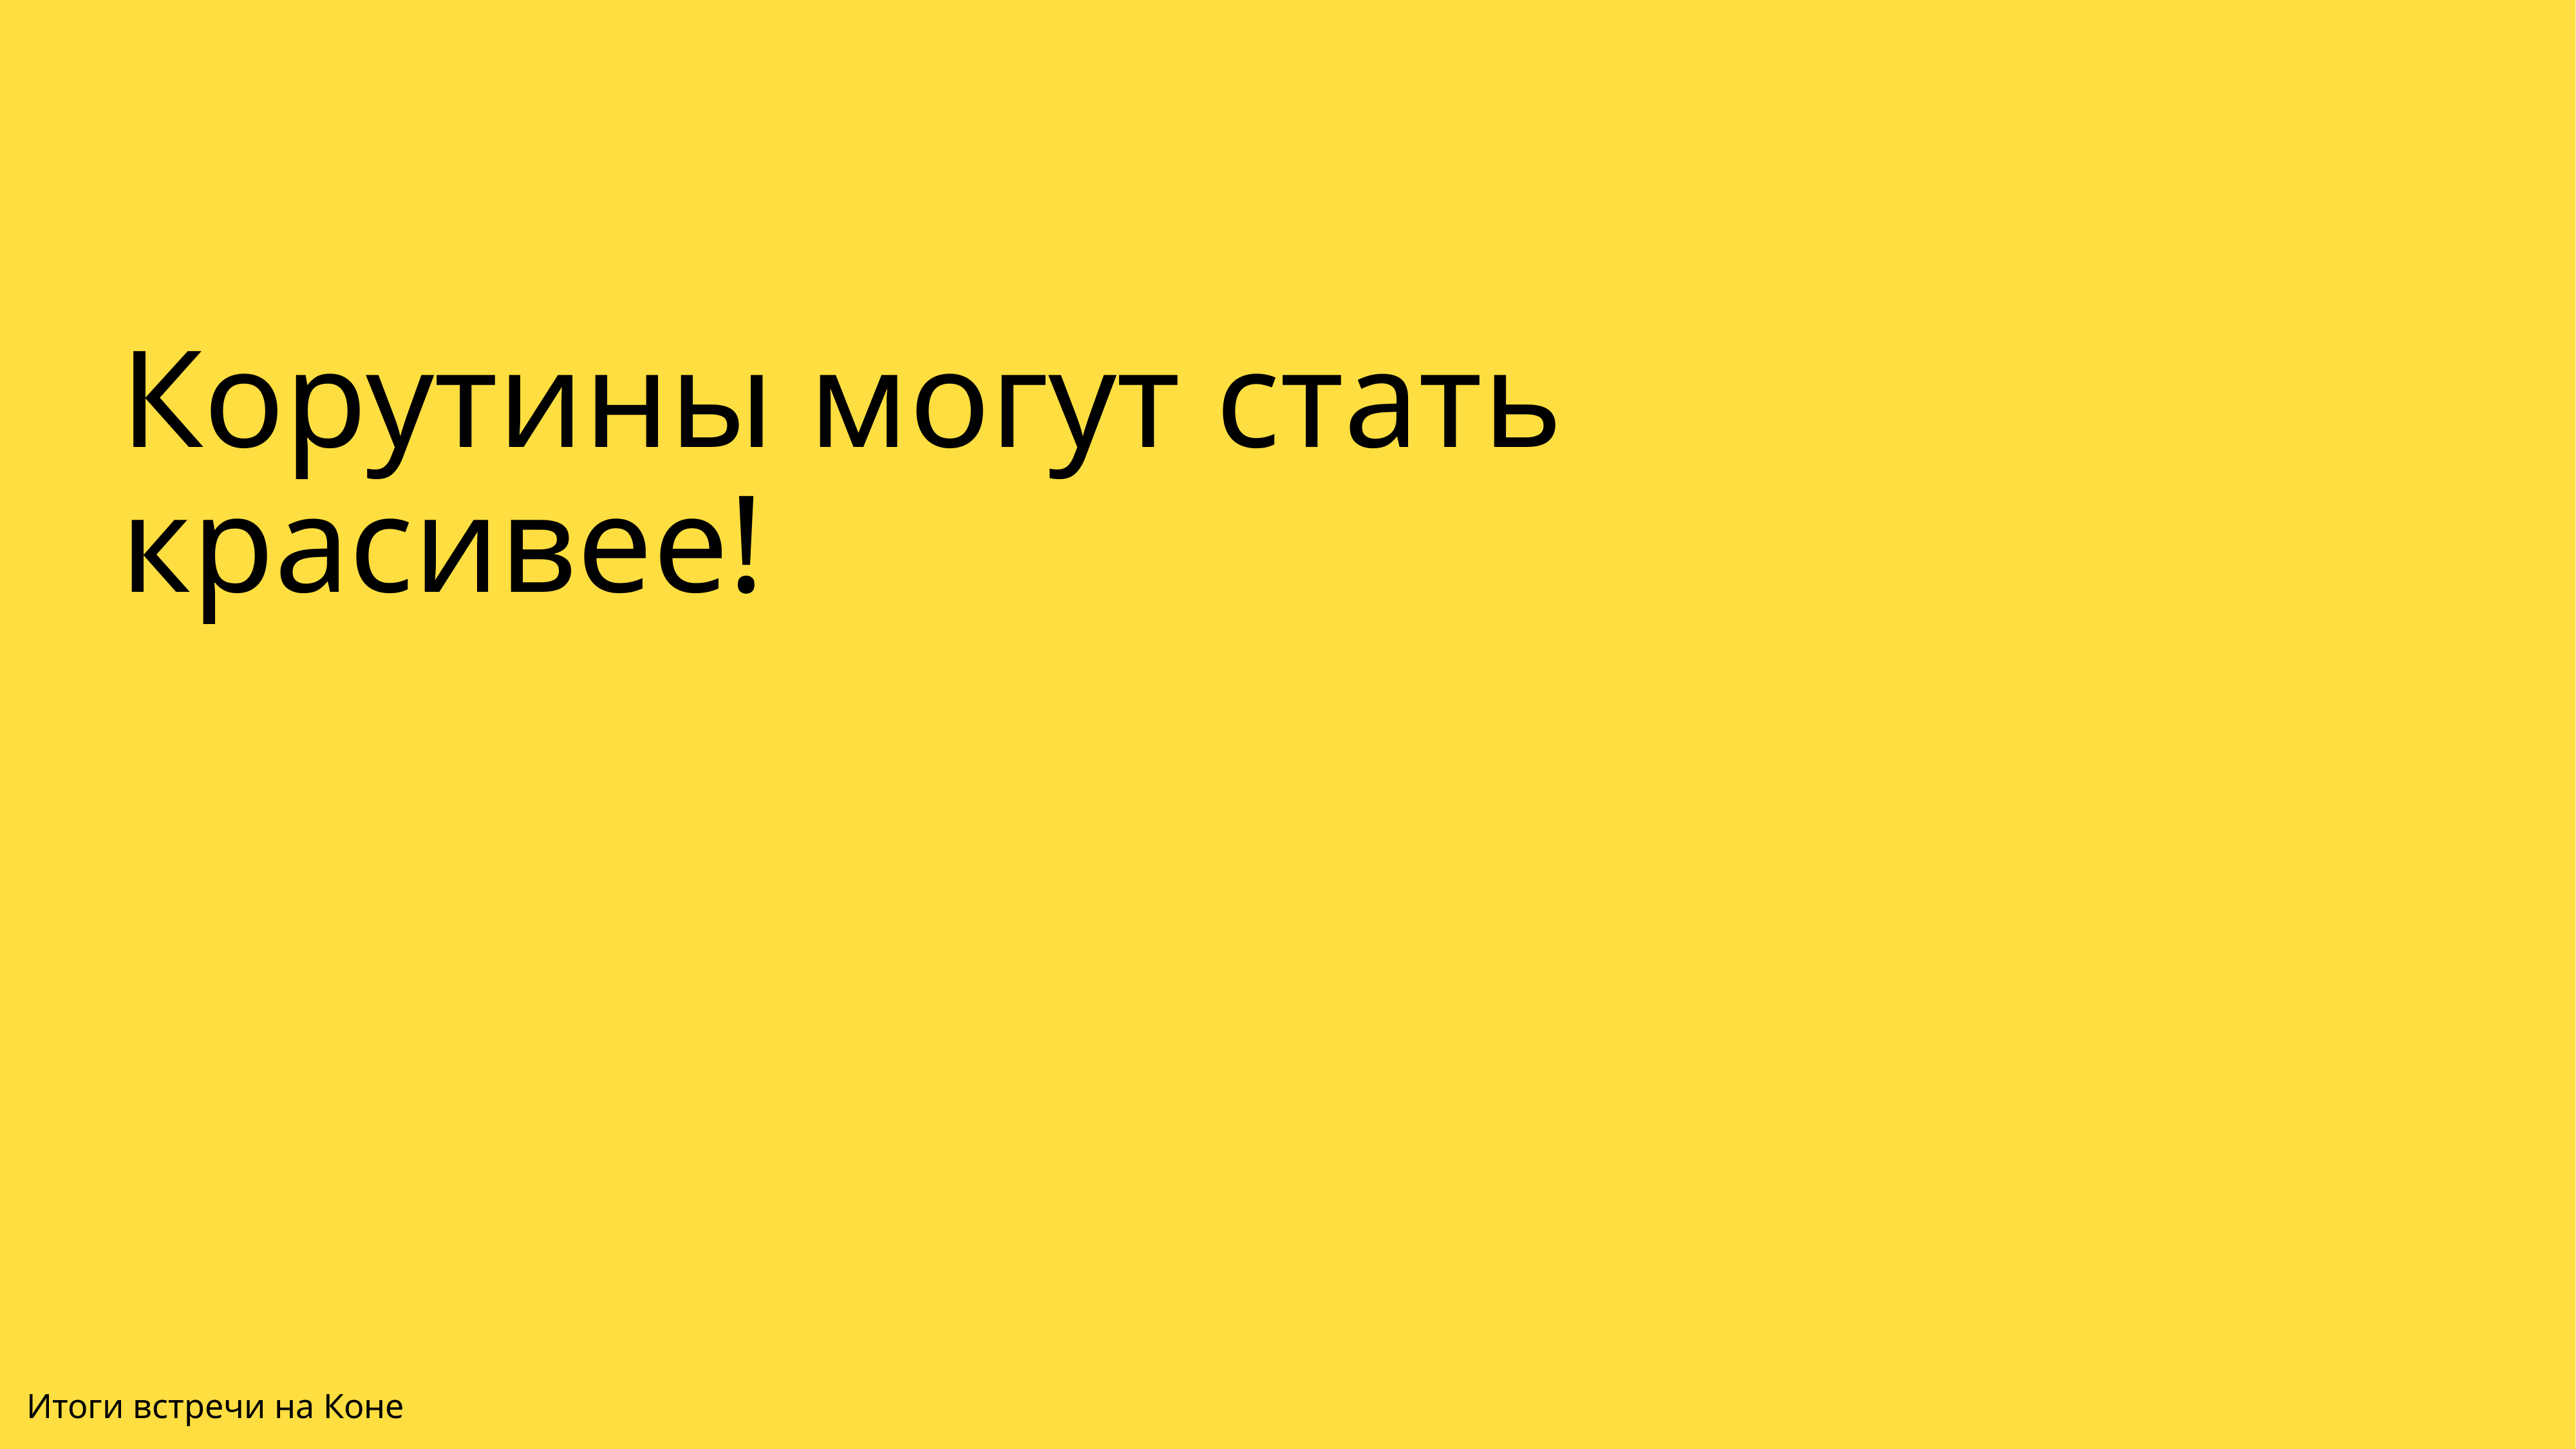

# Корутины могут стать красивее!
Итоги встречи на Коне